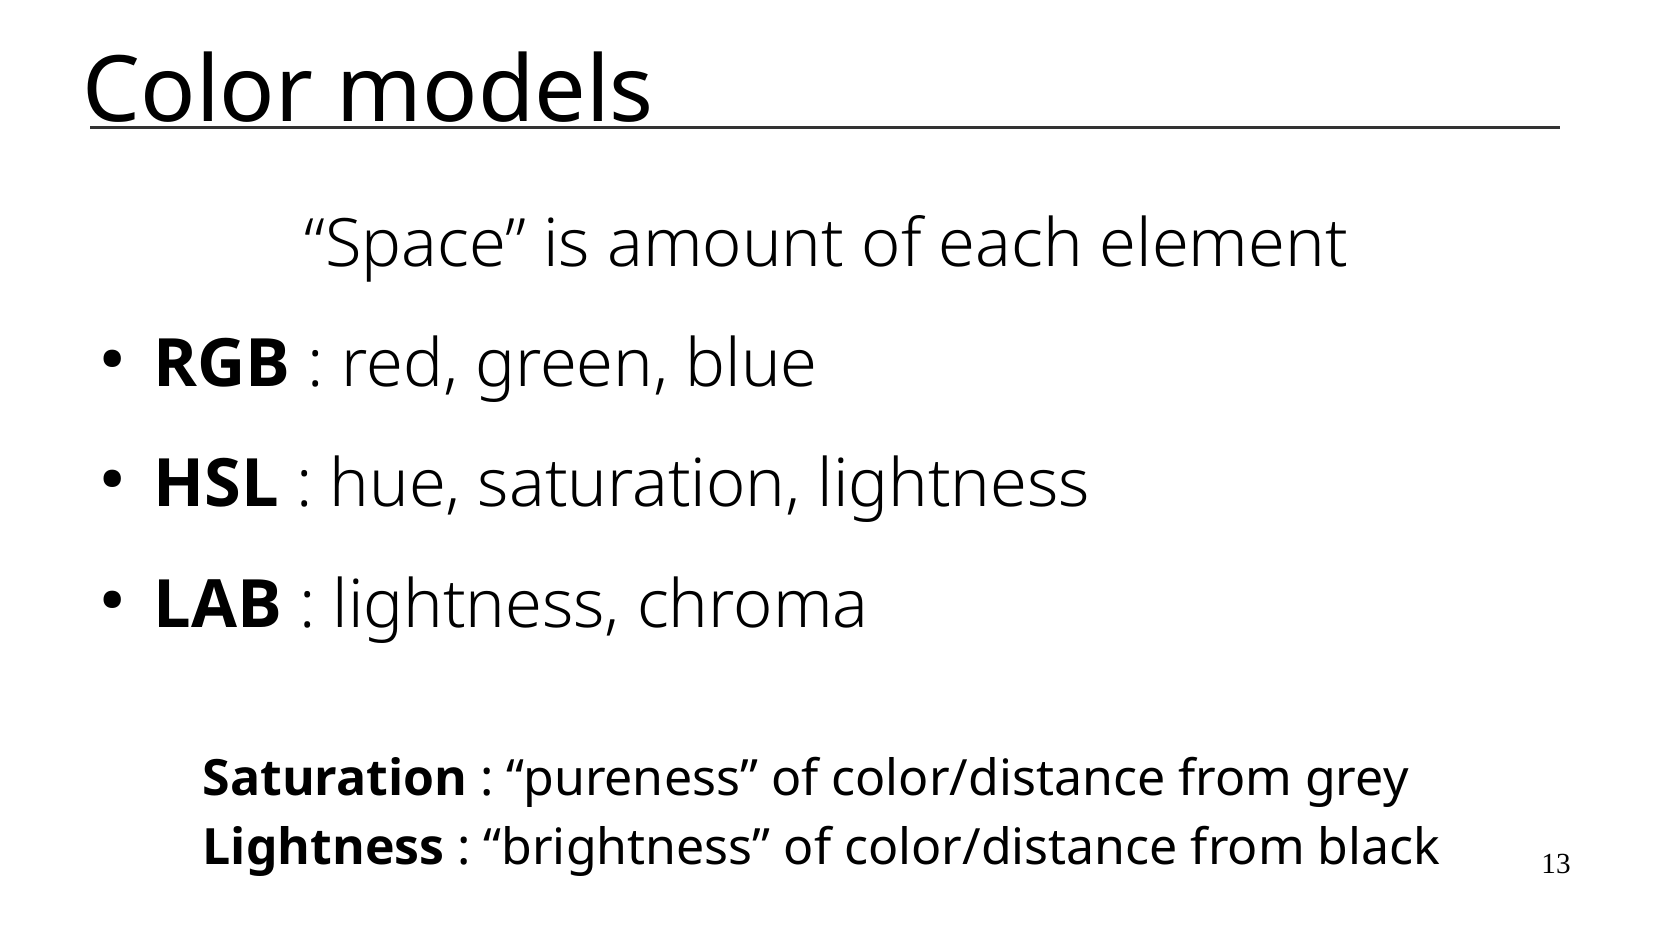

# Color models
“Space” is amount of each element
RGB : red, green, blue
HSL : hue, saturation, lightness
LAB : lightness, chroma
Saturation : “pureness” of color/distance from grey
Lightness : “brightness” of color/distance from black
13